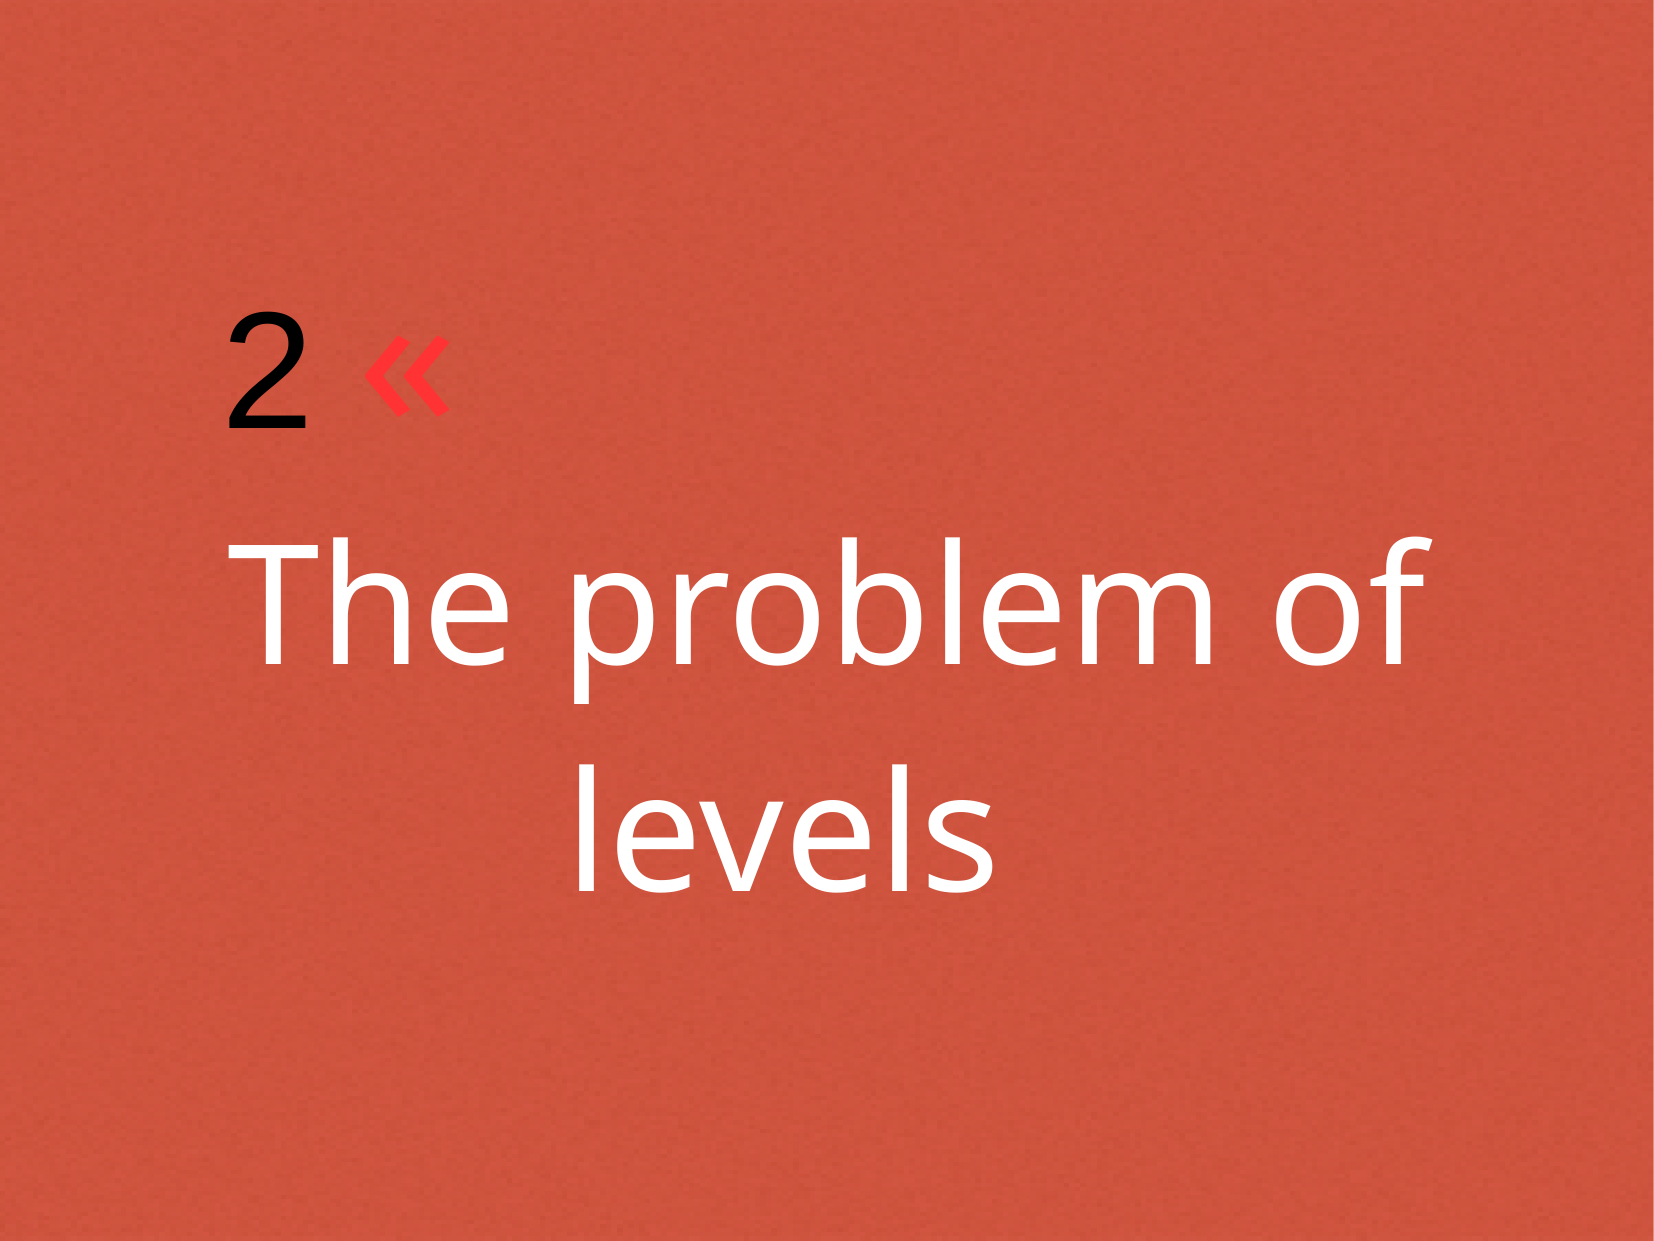

# 2 «
The problem of levels